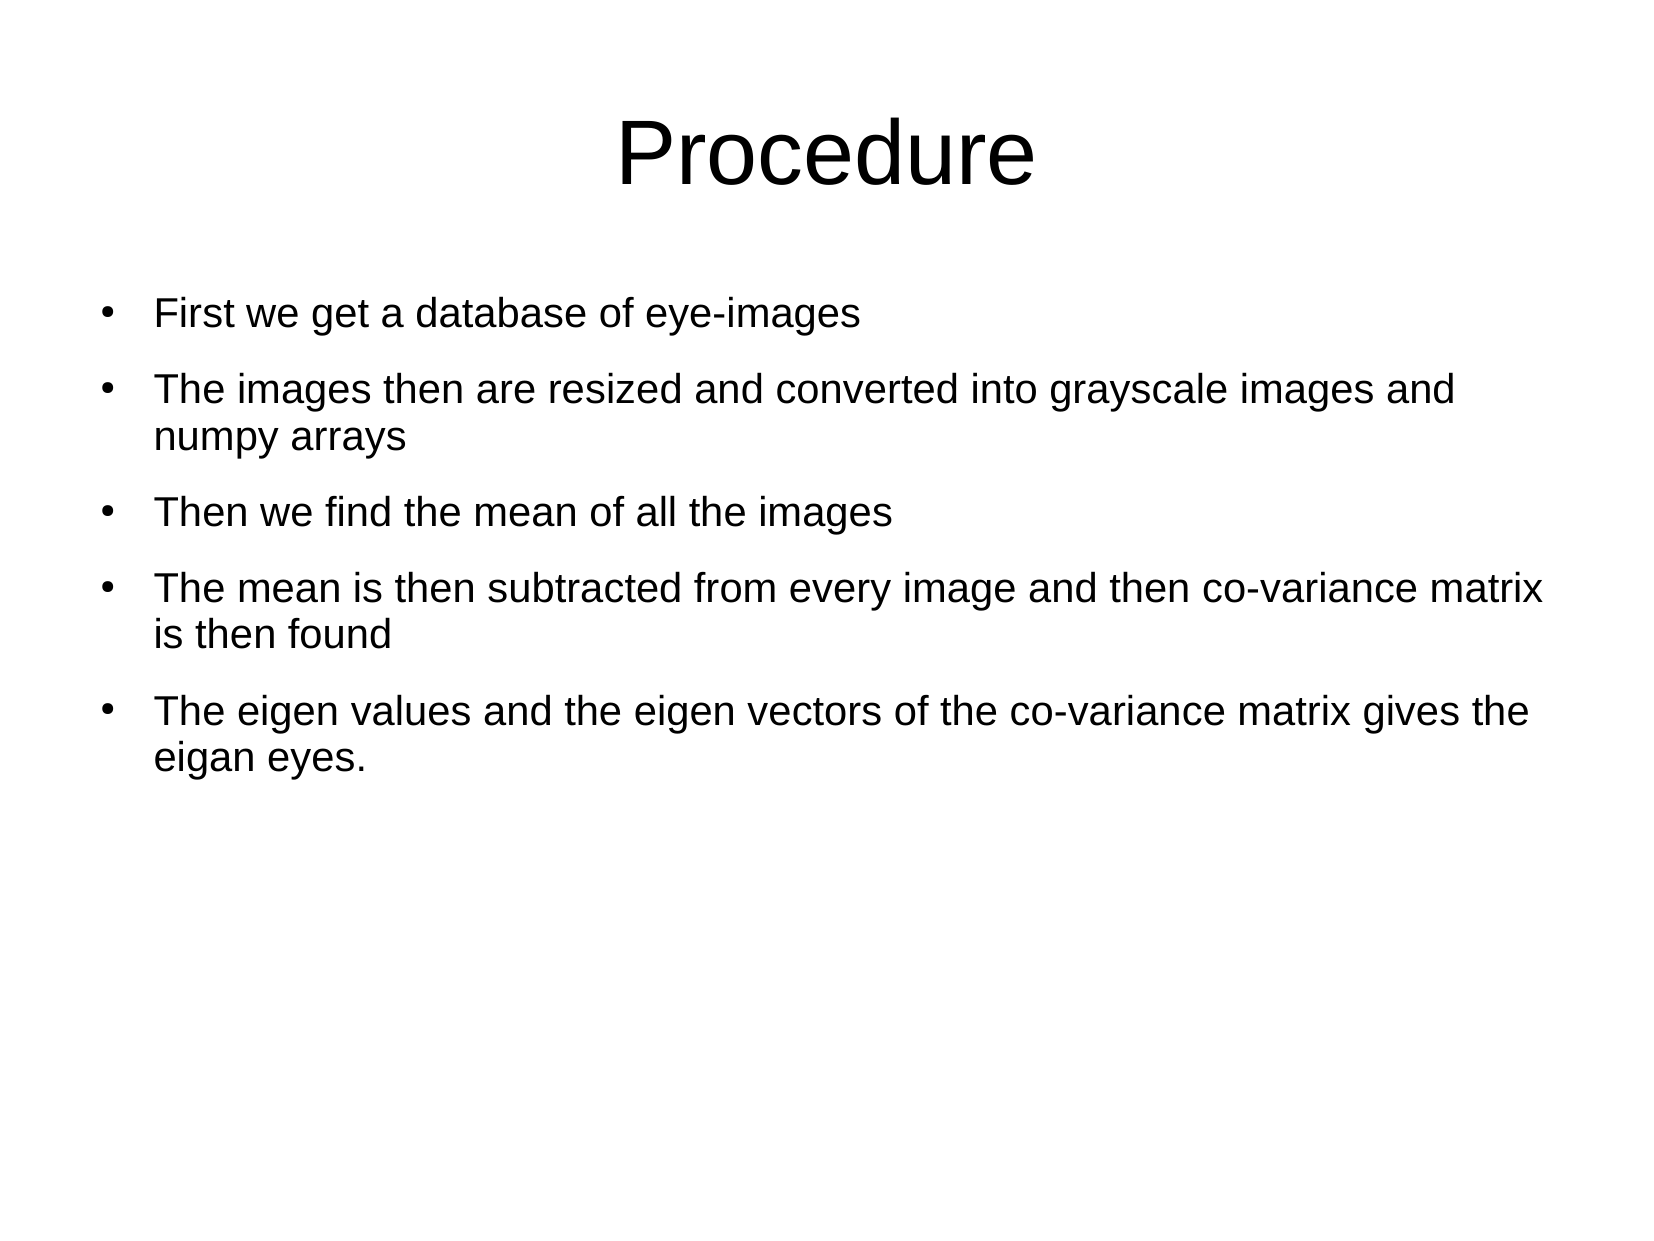

# Procedure
First we get a database of eye-images
The images then are resized and converted into grayscale images and numpy arrays
Then we find the mean of all the images
The mean is then subtracted from every image and then co-variance matrix is then found
The eigen values and the eigen vectors of the co-variance matrix gives the eigan eyes.